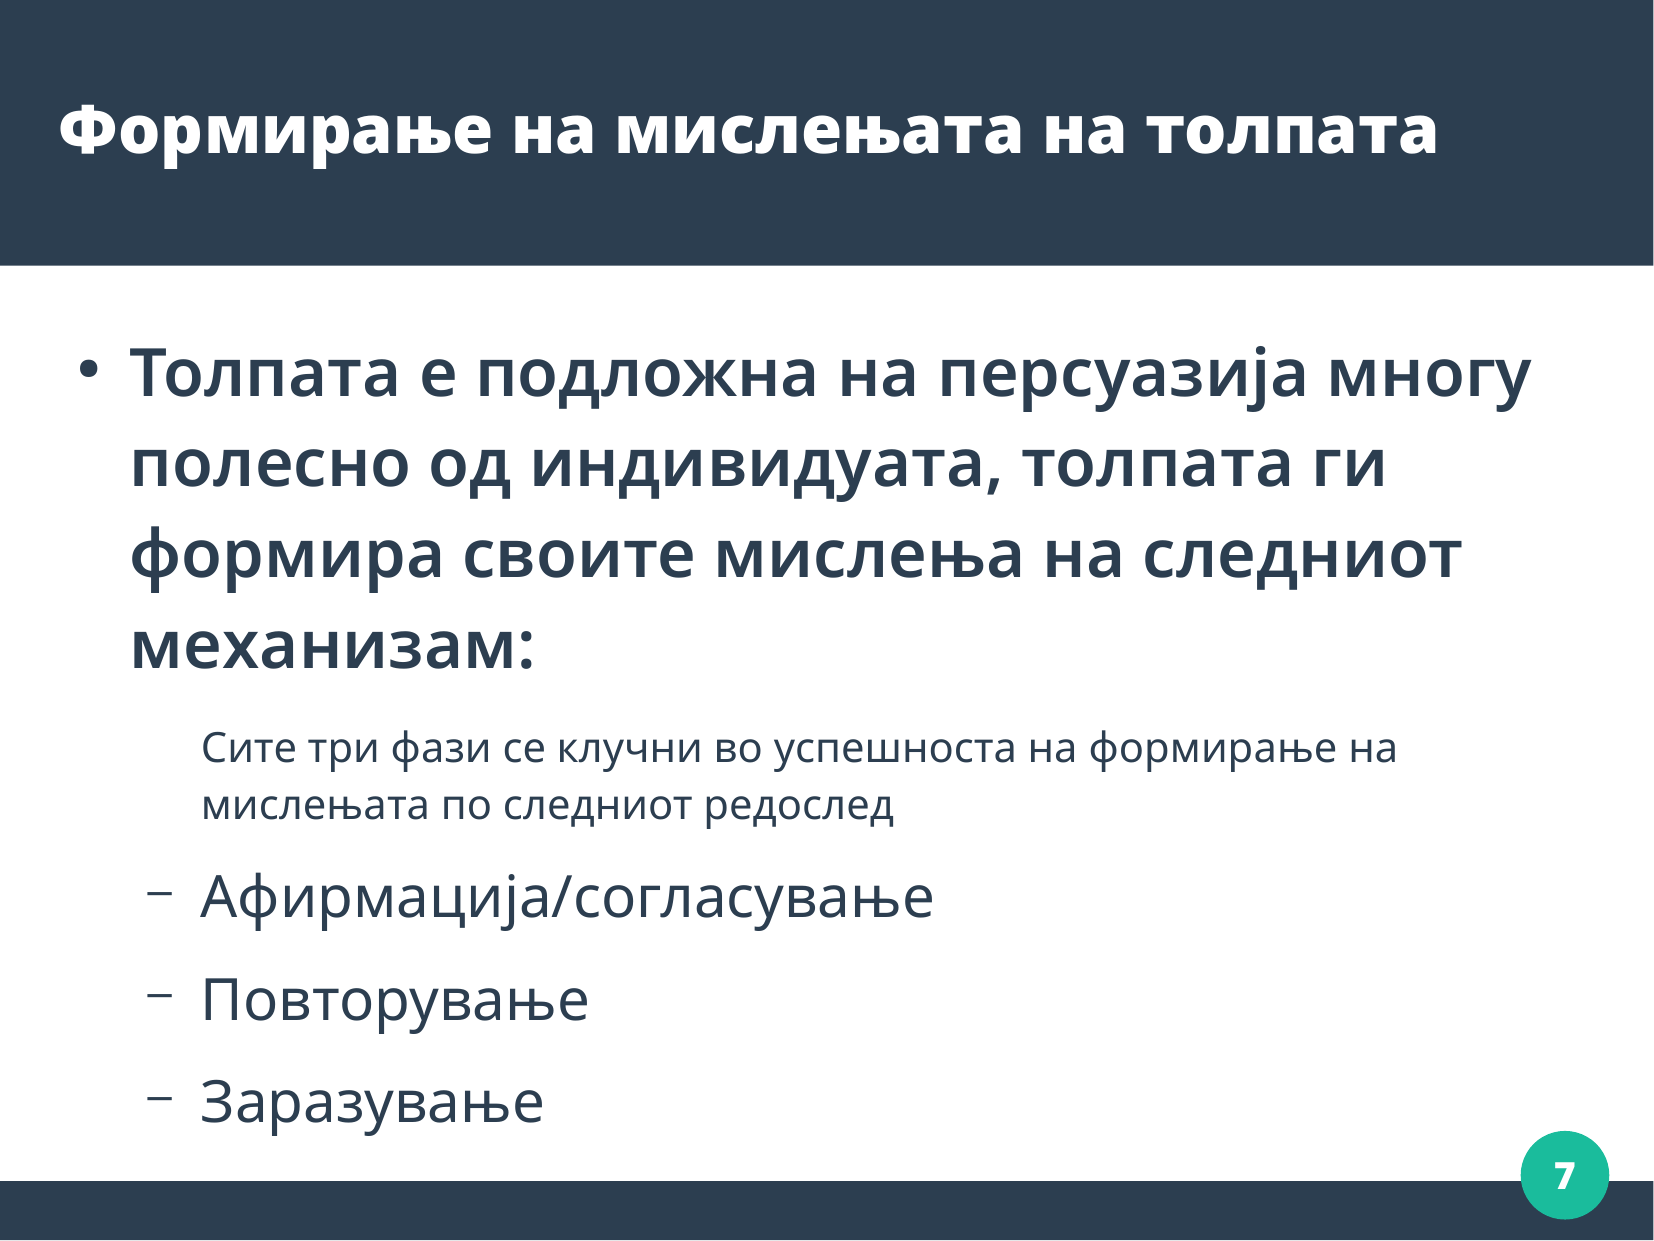

# Формирање на мислењата на толпата
Толпата е подложна на персуазија многу полесно од индивидуата, толпата ги формира своите мислења на следниот механизам:
Сите три фази се клучни во успешноста на формирање на мислењата по следниот редослед
Афирмација/согласување
Повторување
Заразување
7